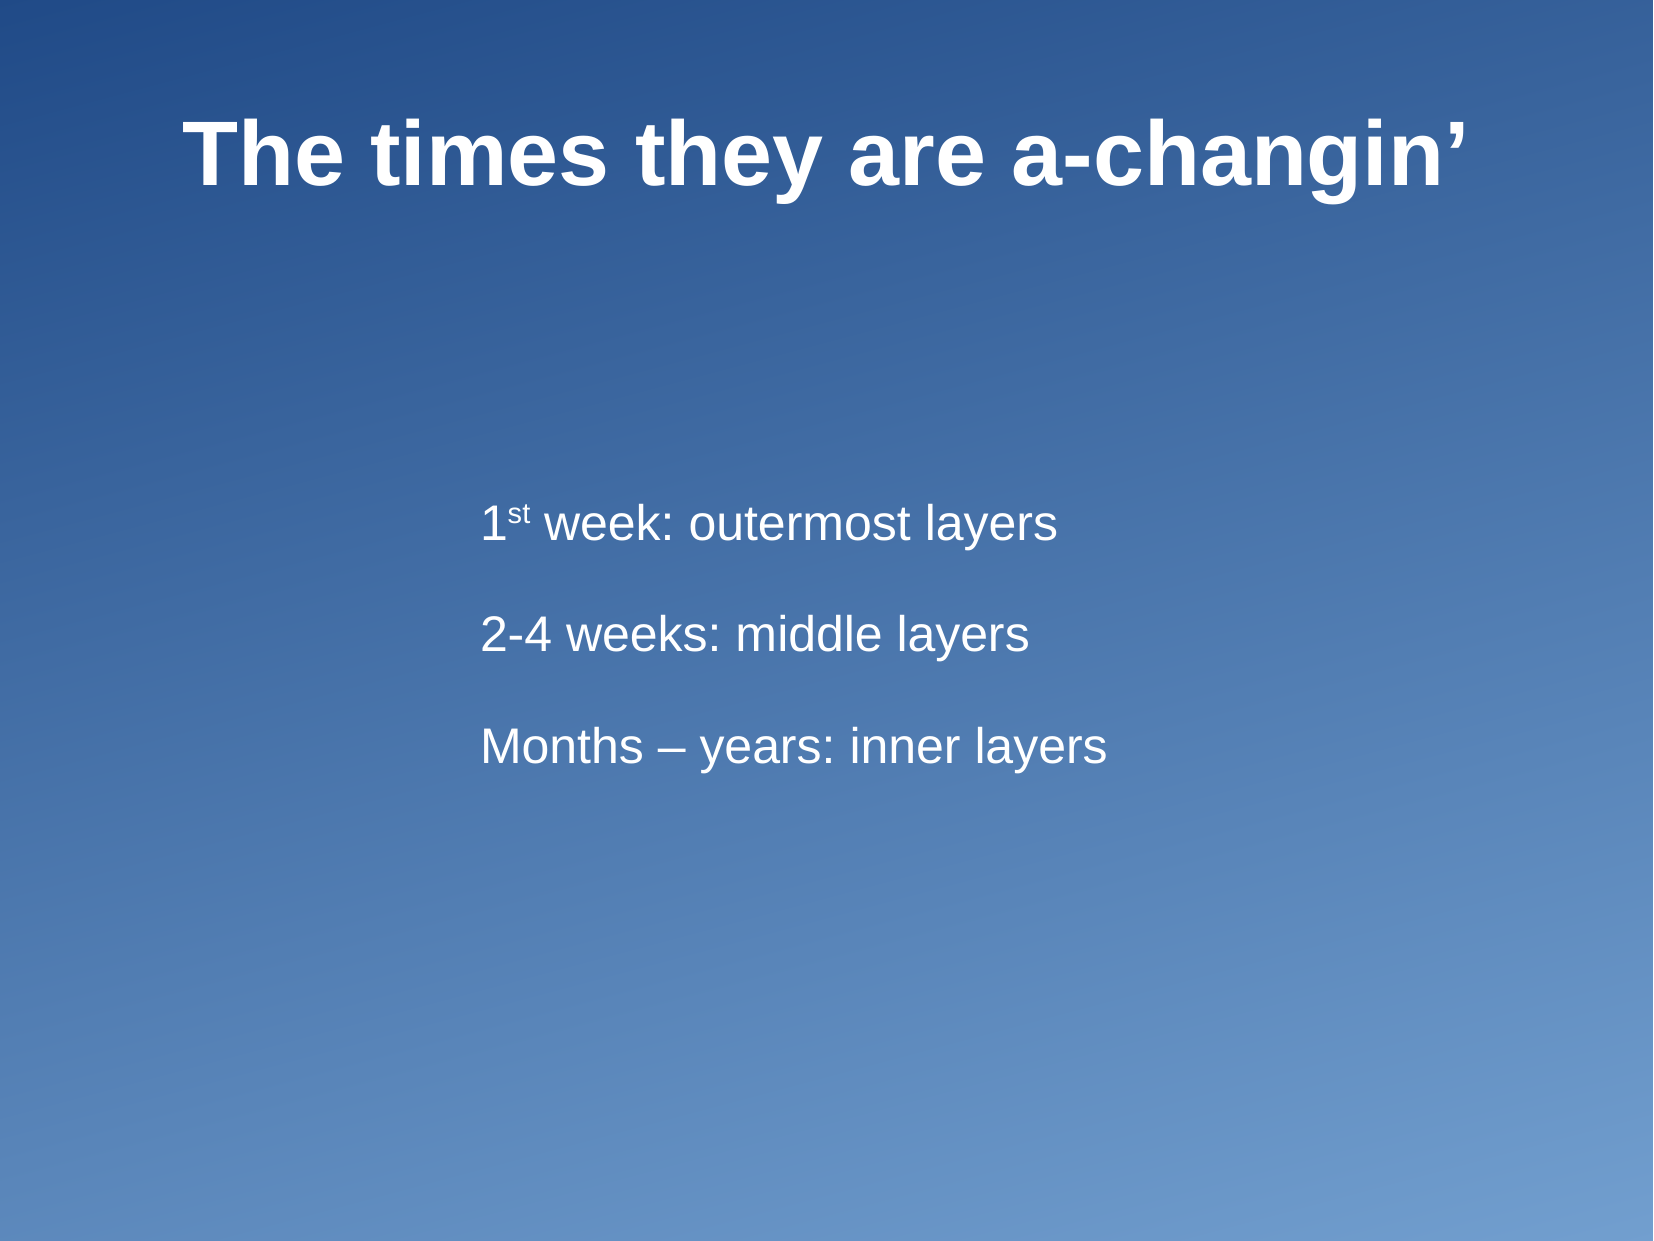

# The times they are a-changin’
1st week: outermost layers
2-4 weeks: middle layers
Months – years: inner layers